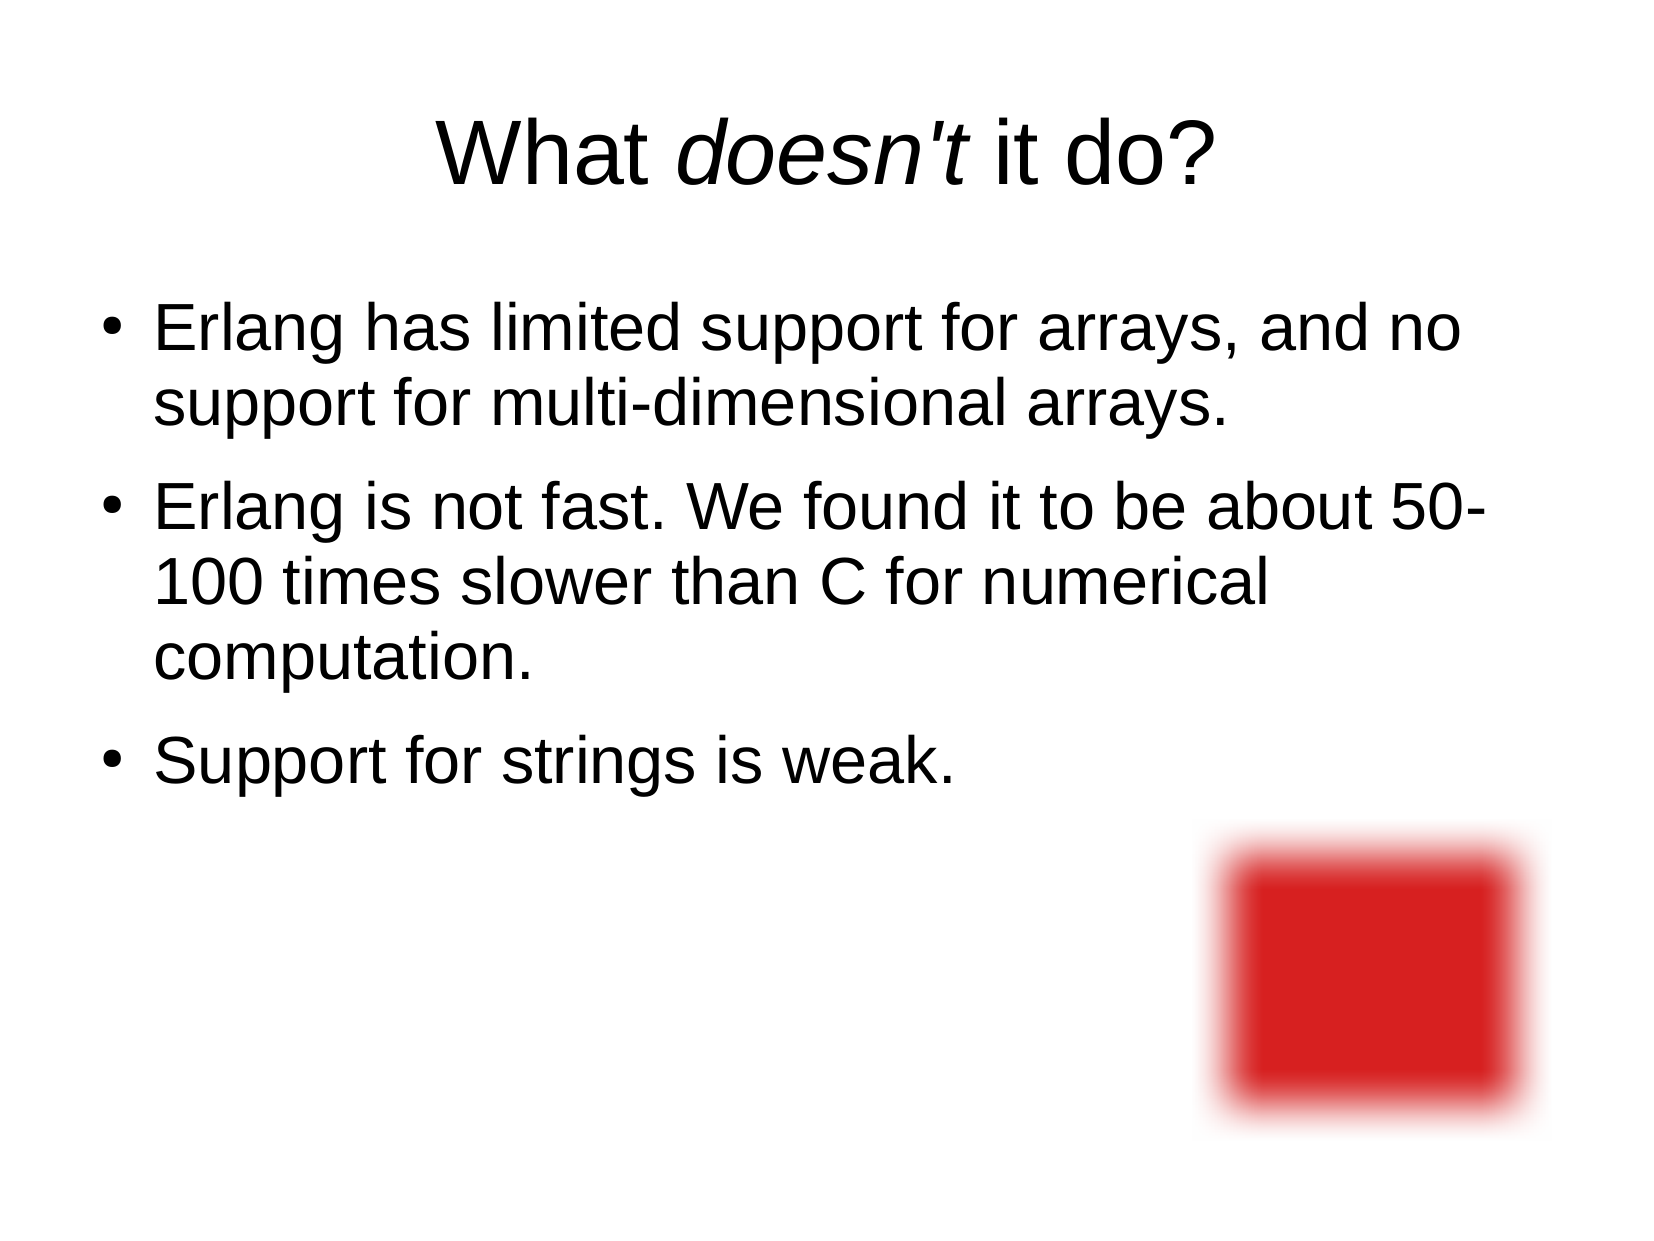

# What doesn't it do?
Erlang has limited support for arrays, and no support for multi-dimensional arrays.
Erlang is not fast. We found it to be about 50-100 times slower than C for numerical computation.
Support for strings is weak.